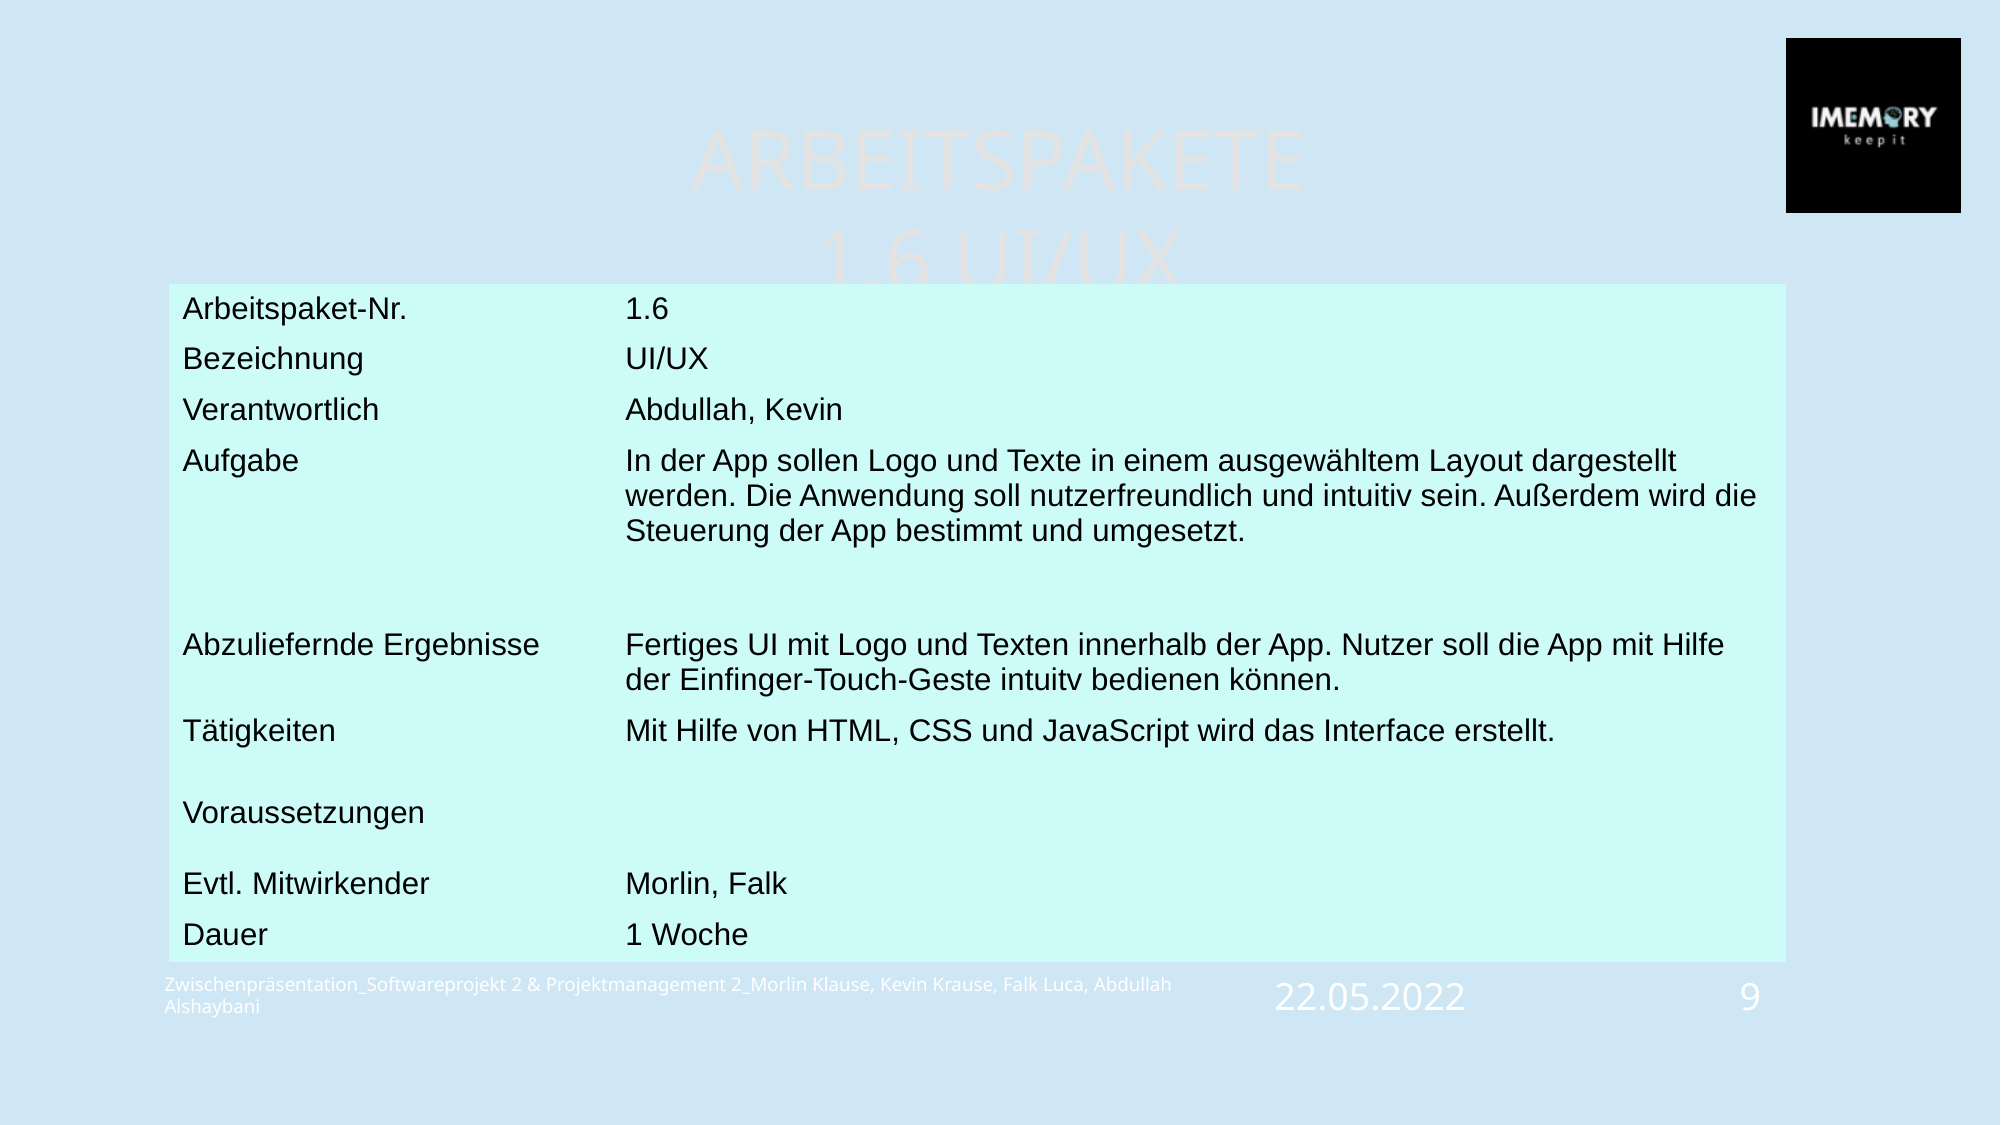

# ARBEITSPAKETE 1.6 UI/UX
| Arbeitspaket-Nr. | 1.6 |
| --- | --- |
| Bezeichnung | UI/UX |
| Verantwortlich | Abdullah, Kevin |
| Aufgabe | In der App sollen Logo und Texte in einem ausgewähltem Layout dargestellt werden. Die Anwendung soll nutzerfreundlich und intuitiv sein. Außerdem wird die Steuerung der App bestimmt und umgesetzt. |
| Abzuliefernde Ergebnisse | Fertiges UI mit Logo und Texten innerhalb der App. Nutzer soll die App mit Hilfe der Einfinger-Touch-Geste intuitv bedienen können. |
| Tätigkeiten | Mit Hilfe von HTML, CSS und JavaScript wird das Interface erstellt. |
| Voraussetzungen | |
| Evtl. Mitwirkender | Morlin, Falk |
| Dauer | 1 Woche |
Zwischenpräsentation_Softwareprojekt 2 & Projektmanagement 2_Morlin Klause, Kevin Krause, Falk Luca, Abdullah Alshaybani
22.05.2022